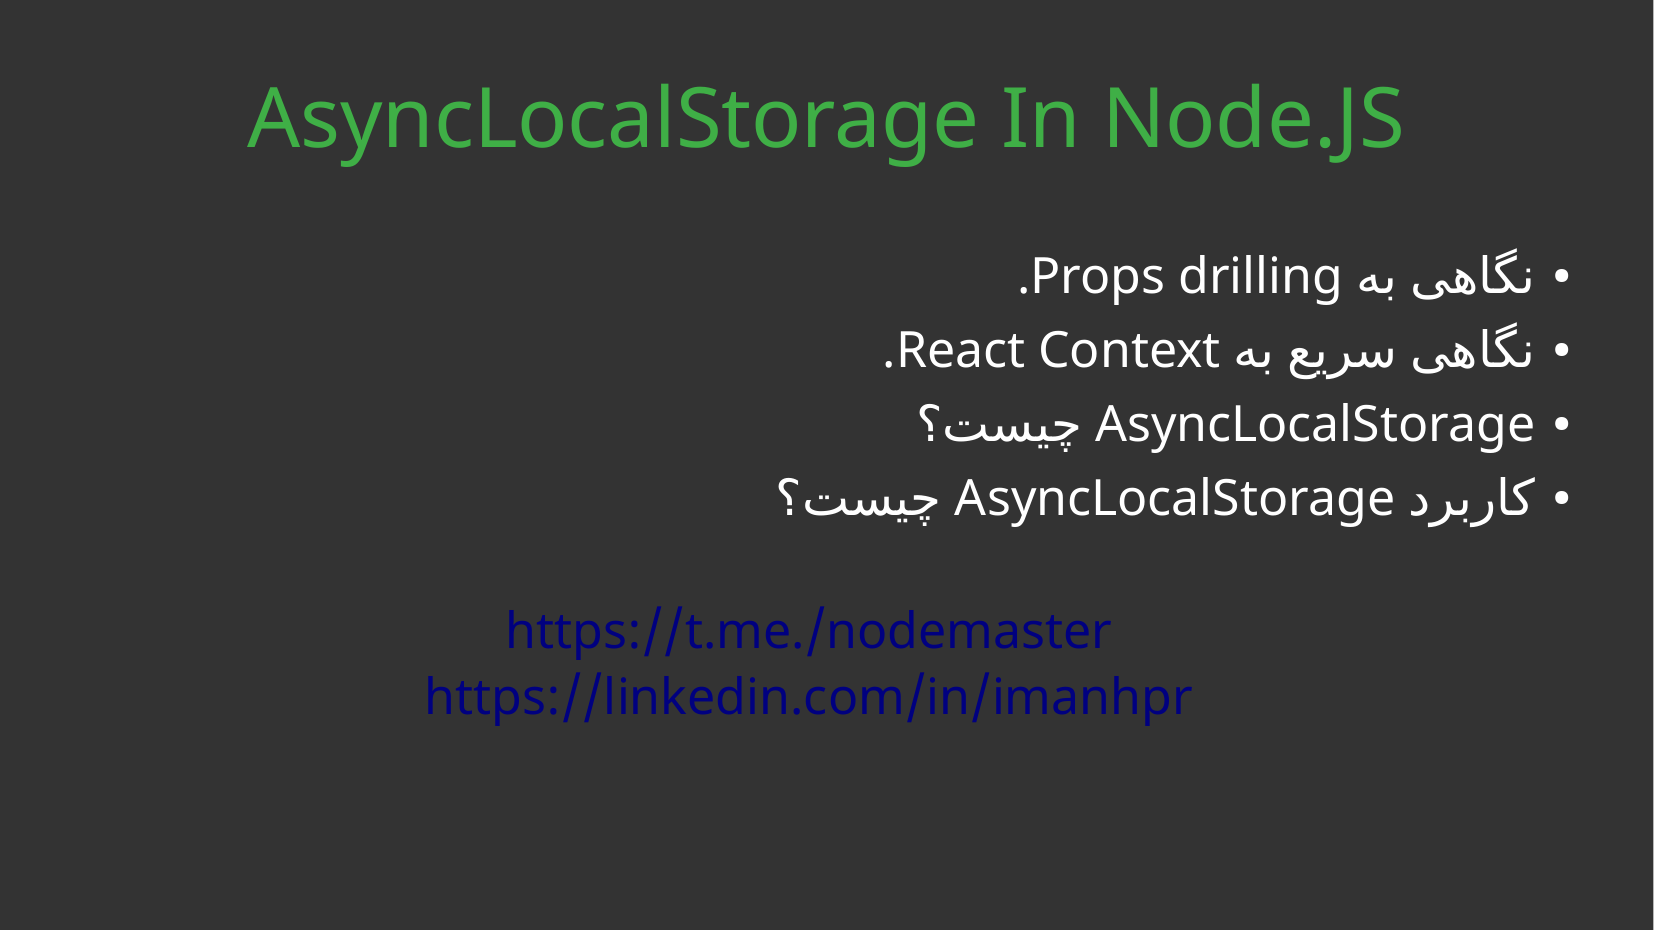

# AsyncLocalStorage In Node.JS
نگاهی به Props drilling.
نگاهی سریع به React Context.
AsyncLocalStorage چیست؟
کاربرد AsyncLocalStorage چیست؟
https://t.me./nodemaster
https://linkedin.com/in/imanhpr